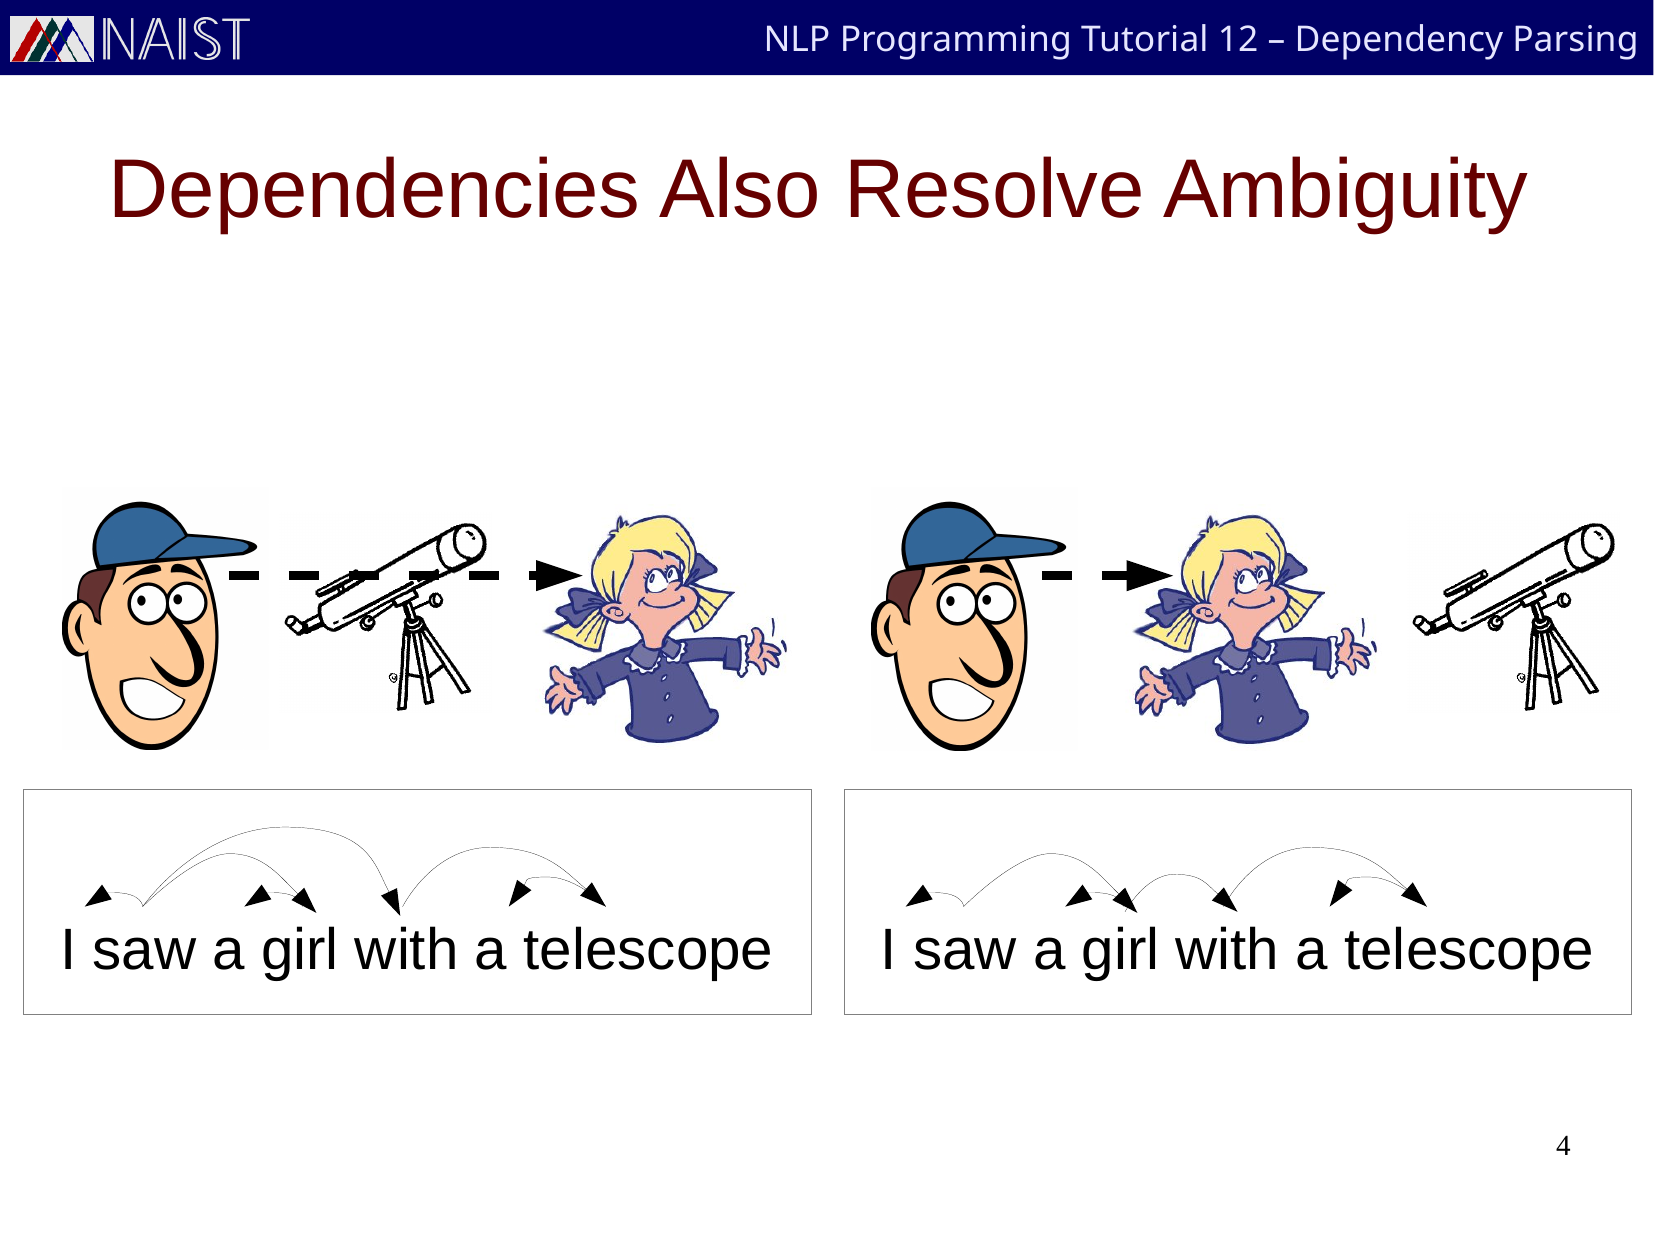

# Dependencies Also Resolve Ambiguity
I saw a girl with a telescope
I saw a girl with a telescope
4